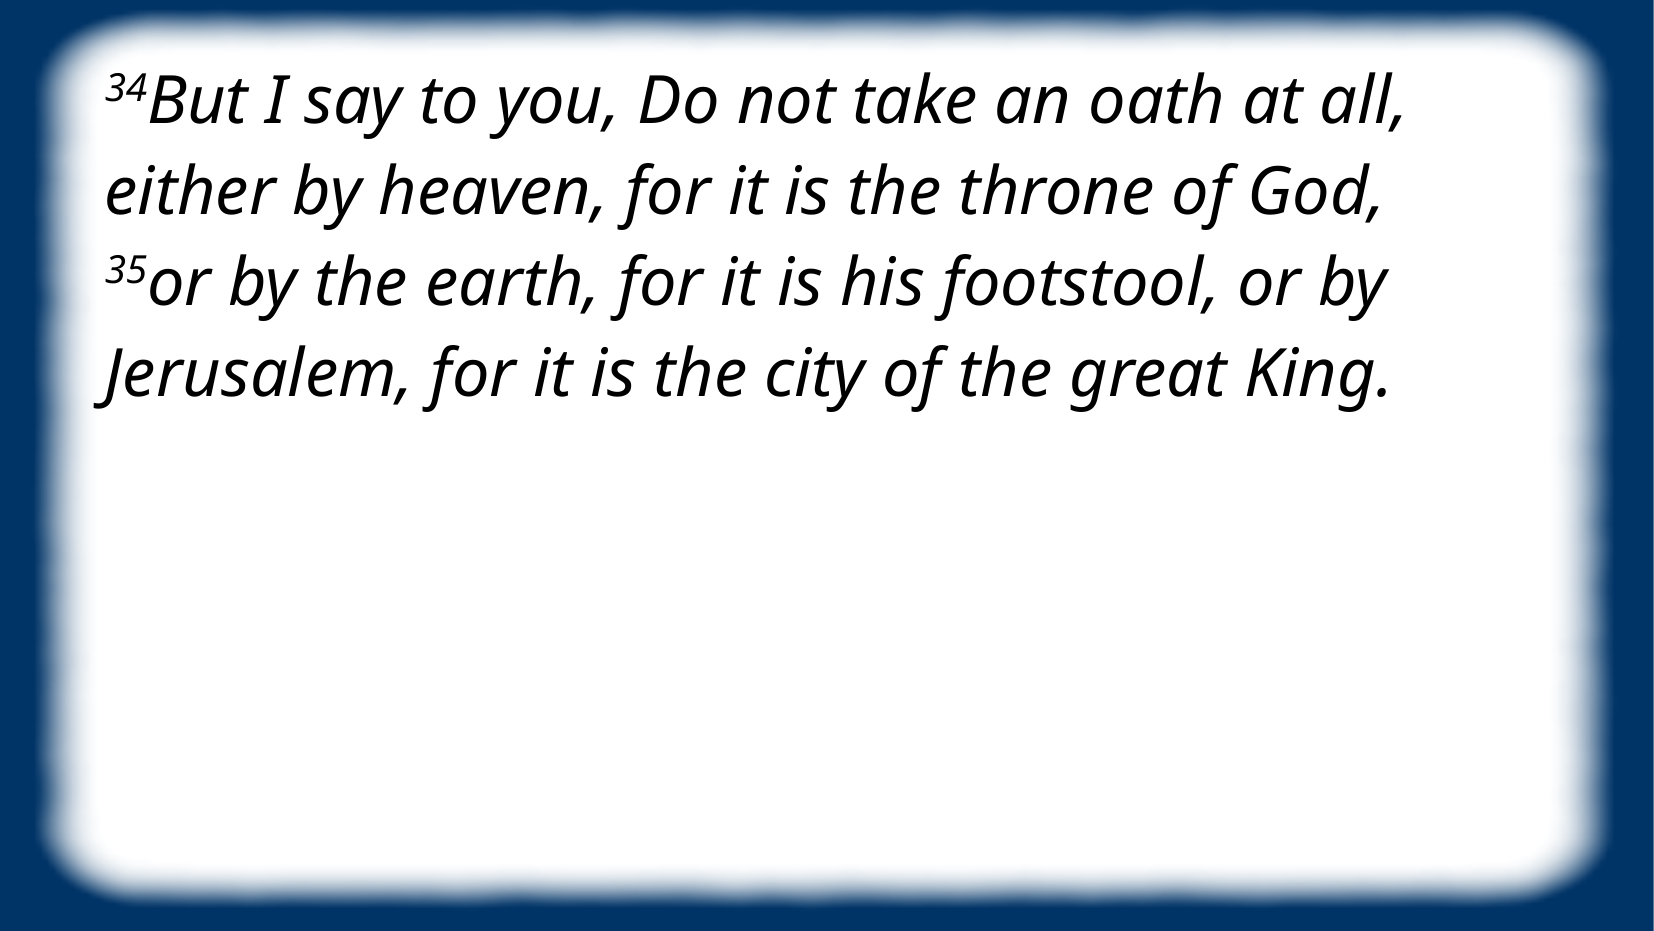

34But I say to you, Do not take an oath at all, either by heaven, for it is the throne of God,
35or by the earth, for it is his footstool, or by Jerusalem, for it is the city of the great King.